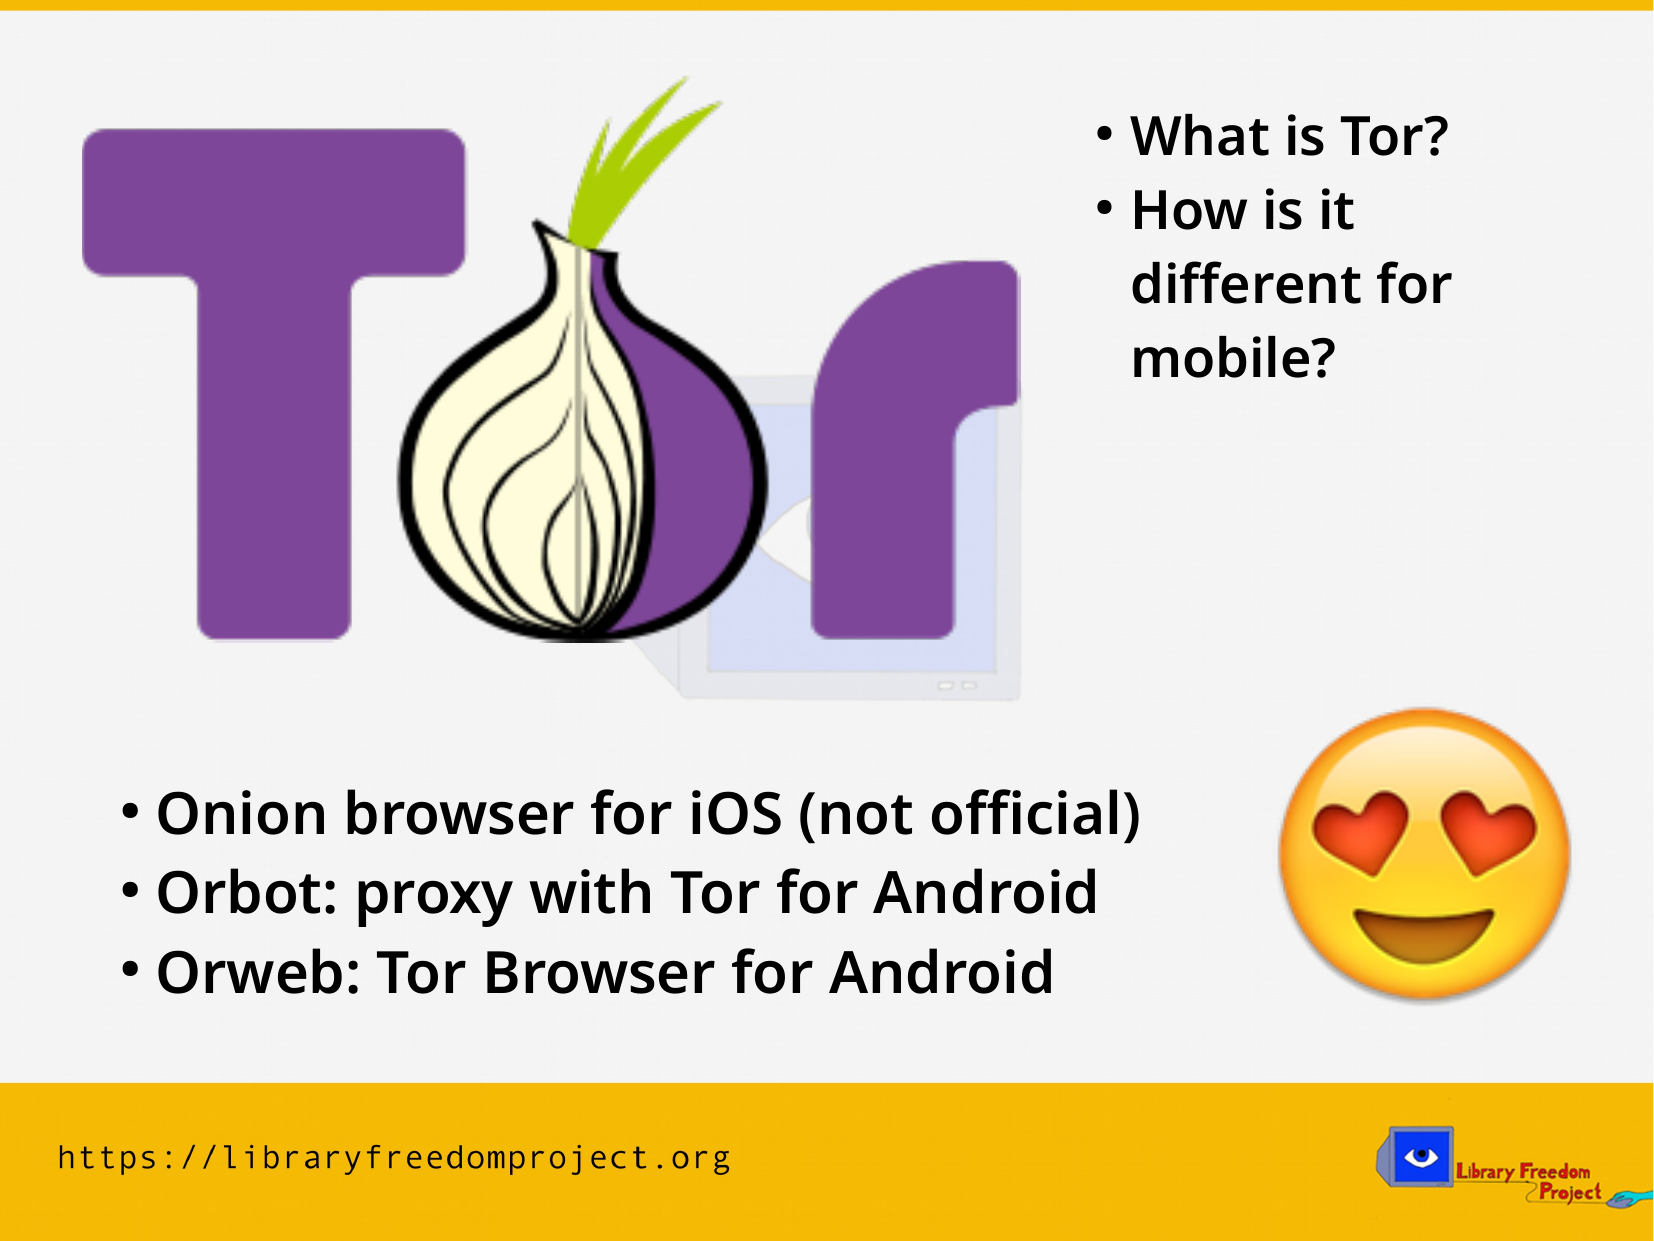

#
What is Tor?
How is it different for mobile?
Onion browser for iOS (not official)
Orbot: proxy with Tor for Android
Orweb: Tor Browser for Android